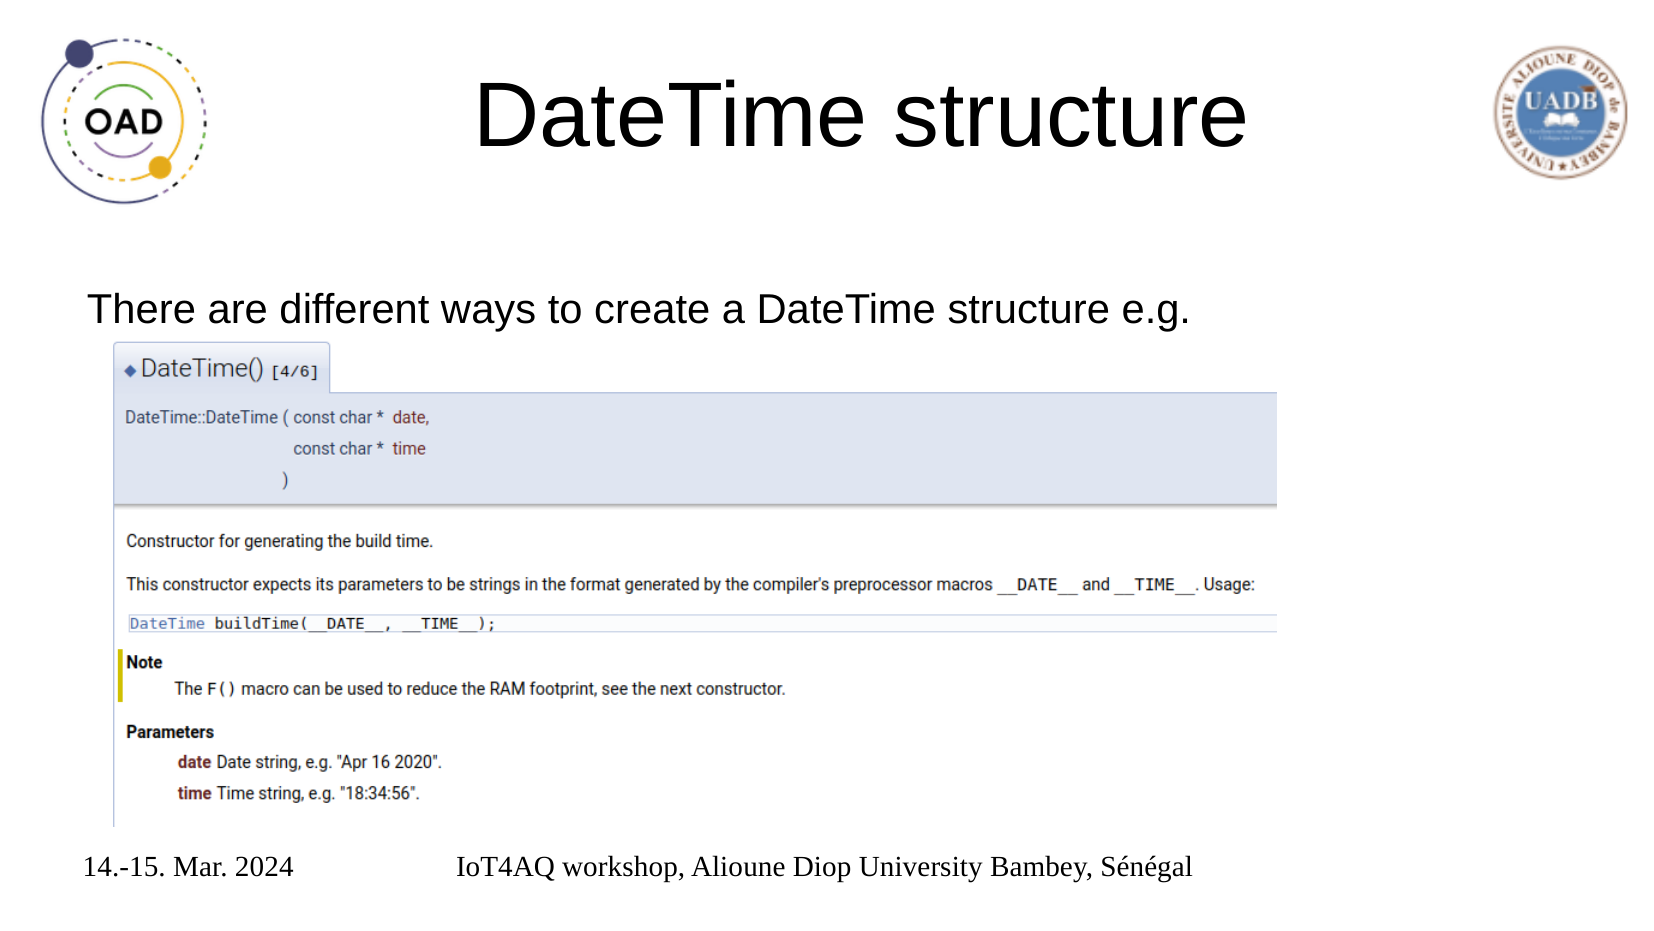

# DateTime structure
There are different ways to create a DateTime structure e.g.
14.-15. Mar. 2024
IoT4AQ workshop, Alioune Diop University Bambey, Sénégal